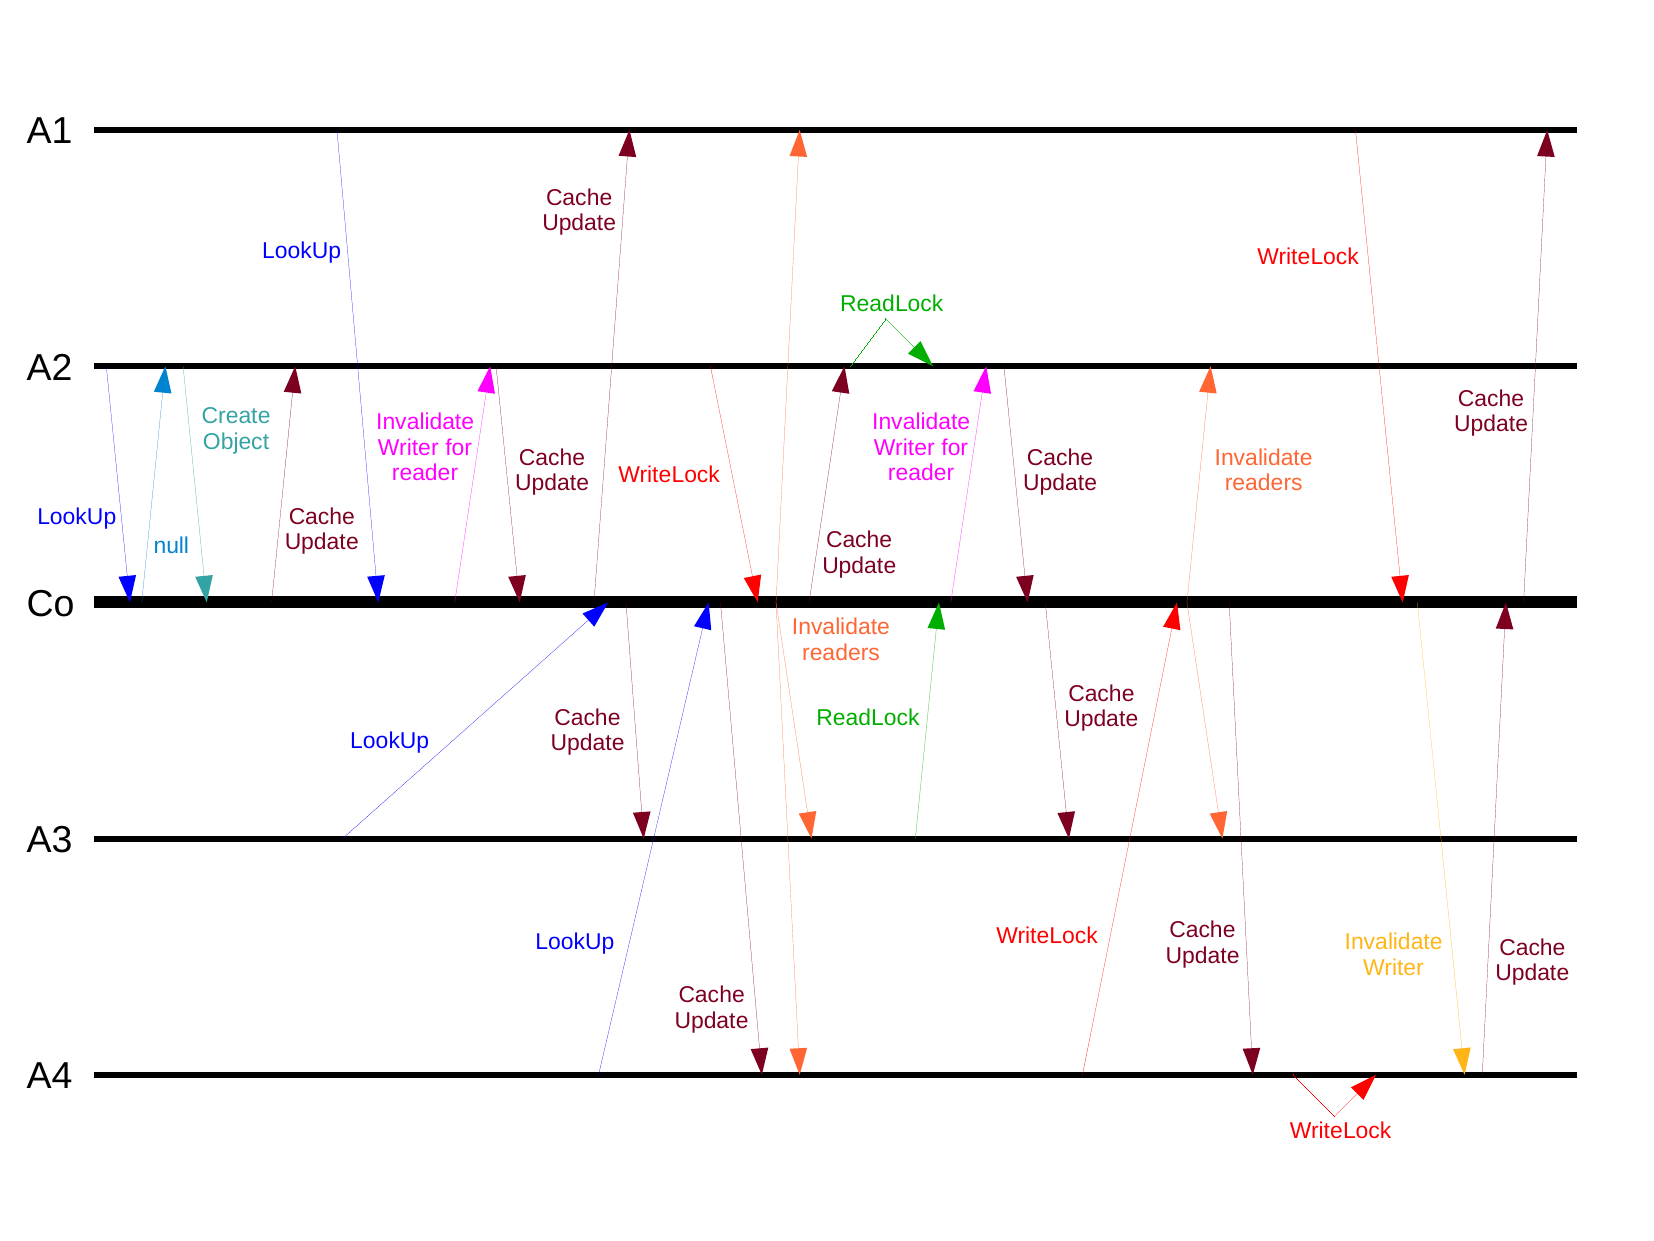

A1
LookUp
Cache
Update
Invalidate readers
WriteLock
Cache
Update
ReadLock
A2
Cache
Update
WriteLock
Cache
Update
Invalidate readers
Cache
Update
Invalidate
Writer for reader
Cache
Update
Invalidate
Writer for reader
Create
Object
LookUp
null
Co
LookUp
Cache
Update
Cache
Update
Cache
Update
Cache
Update
Invalidate
Writer
LookUp
ReadLock
WriteLock
Cache
Update
A3
A4
WriteLock